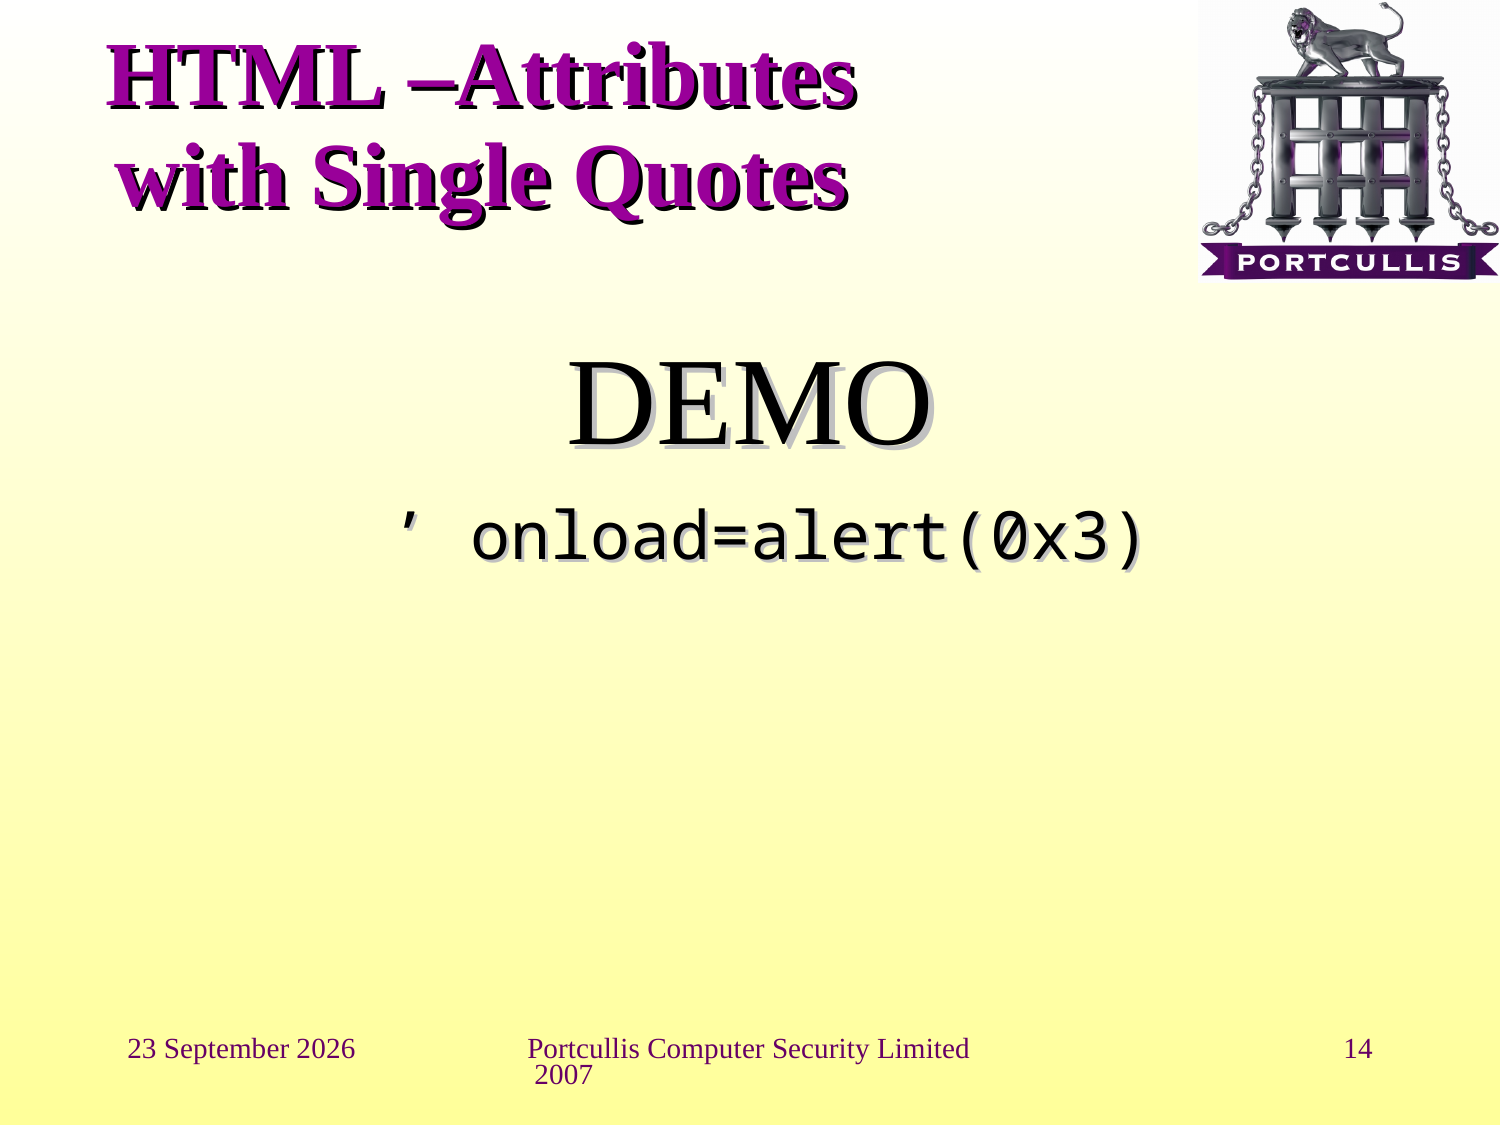

# HTML –Attributes with Single Quotes
DEMO
 ’ onload=alert(0x3)
Portcullis Computer Security Limited 2007
14